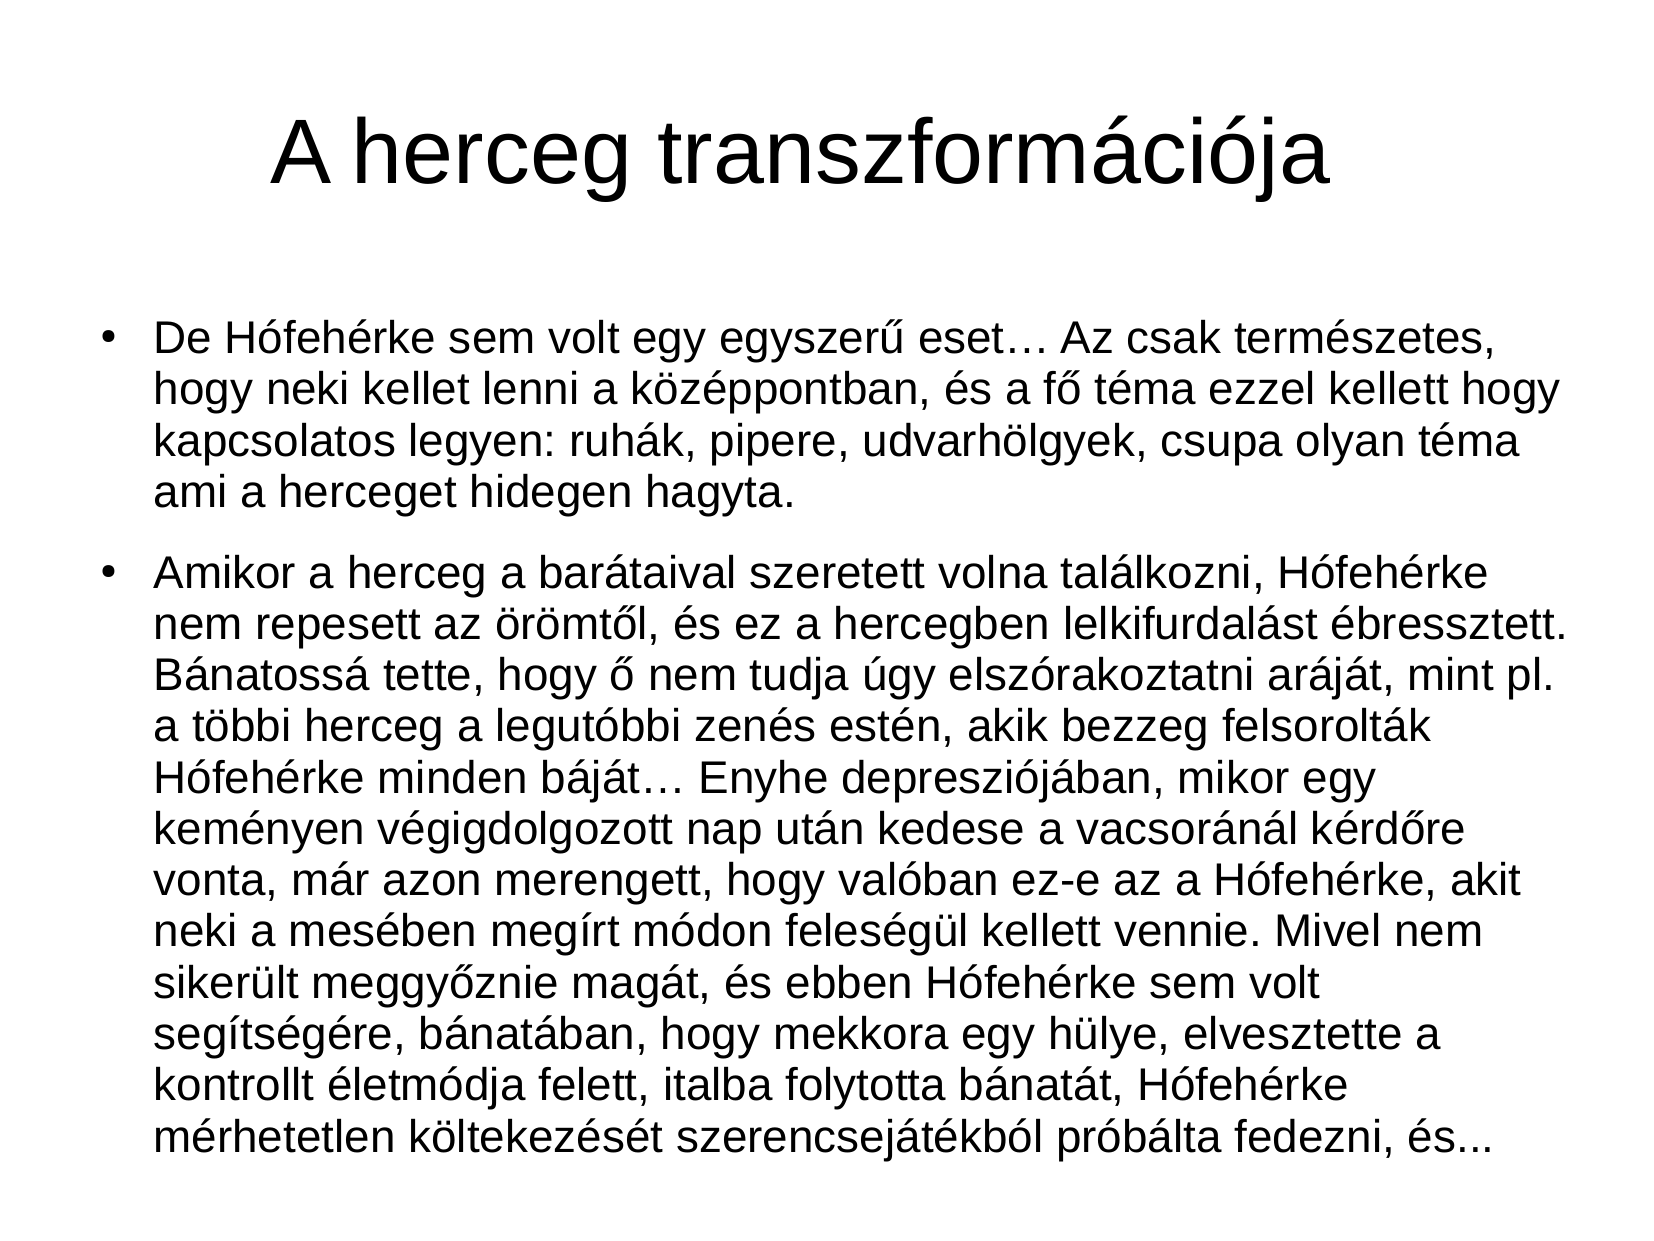

# A herceg transzformációja
De Hófehérke sem volt egy egyszerű eset… Az csak természetes, hogy neki kellet lenni a középpontban, és a fő téma ezzel kellett hogy kapcsolatos legyen: ruhák, pipere, udvarhölgyek, csupa olyan téma ami a herceget hidegen hagyta.
Amikor a herceg a barátaival szeretett volna találkozni, Hófehérke nem repesett az örömtől, és ez a hercegben lelkifurdalást ébressztett. Bánatossá tette, hogy ő nem tudja úgy elszórakoztatni aráját, mint pl. a többi herceg a legutóbbi zenés estén, akik bezzeg felsorolták Hófehérke minden báját… Enyhe depresziójában, mikor egy keményen végigdolgozott nap után kedese a vacsoránál kérdőre vonta, már azon merengett, hogy valóban ez-e az a Hófehérke, akit neki a mesében megírt módon feleségül kellett vennie. Mivel nem sikerült meggyőznie magát, és ebben Hófehérke sem volt segítségére, bánatában, hogy mekkora egy hülye, elvesztette a kontrollt életmódja felett, italba folytotta bánatát, Hófehérke mérhetetlen költekezését szerencsejátékból próbálta fedezni, és...